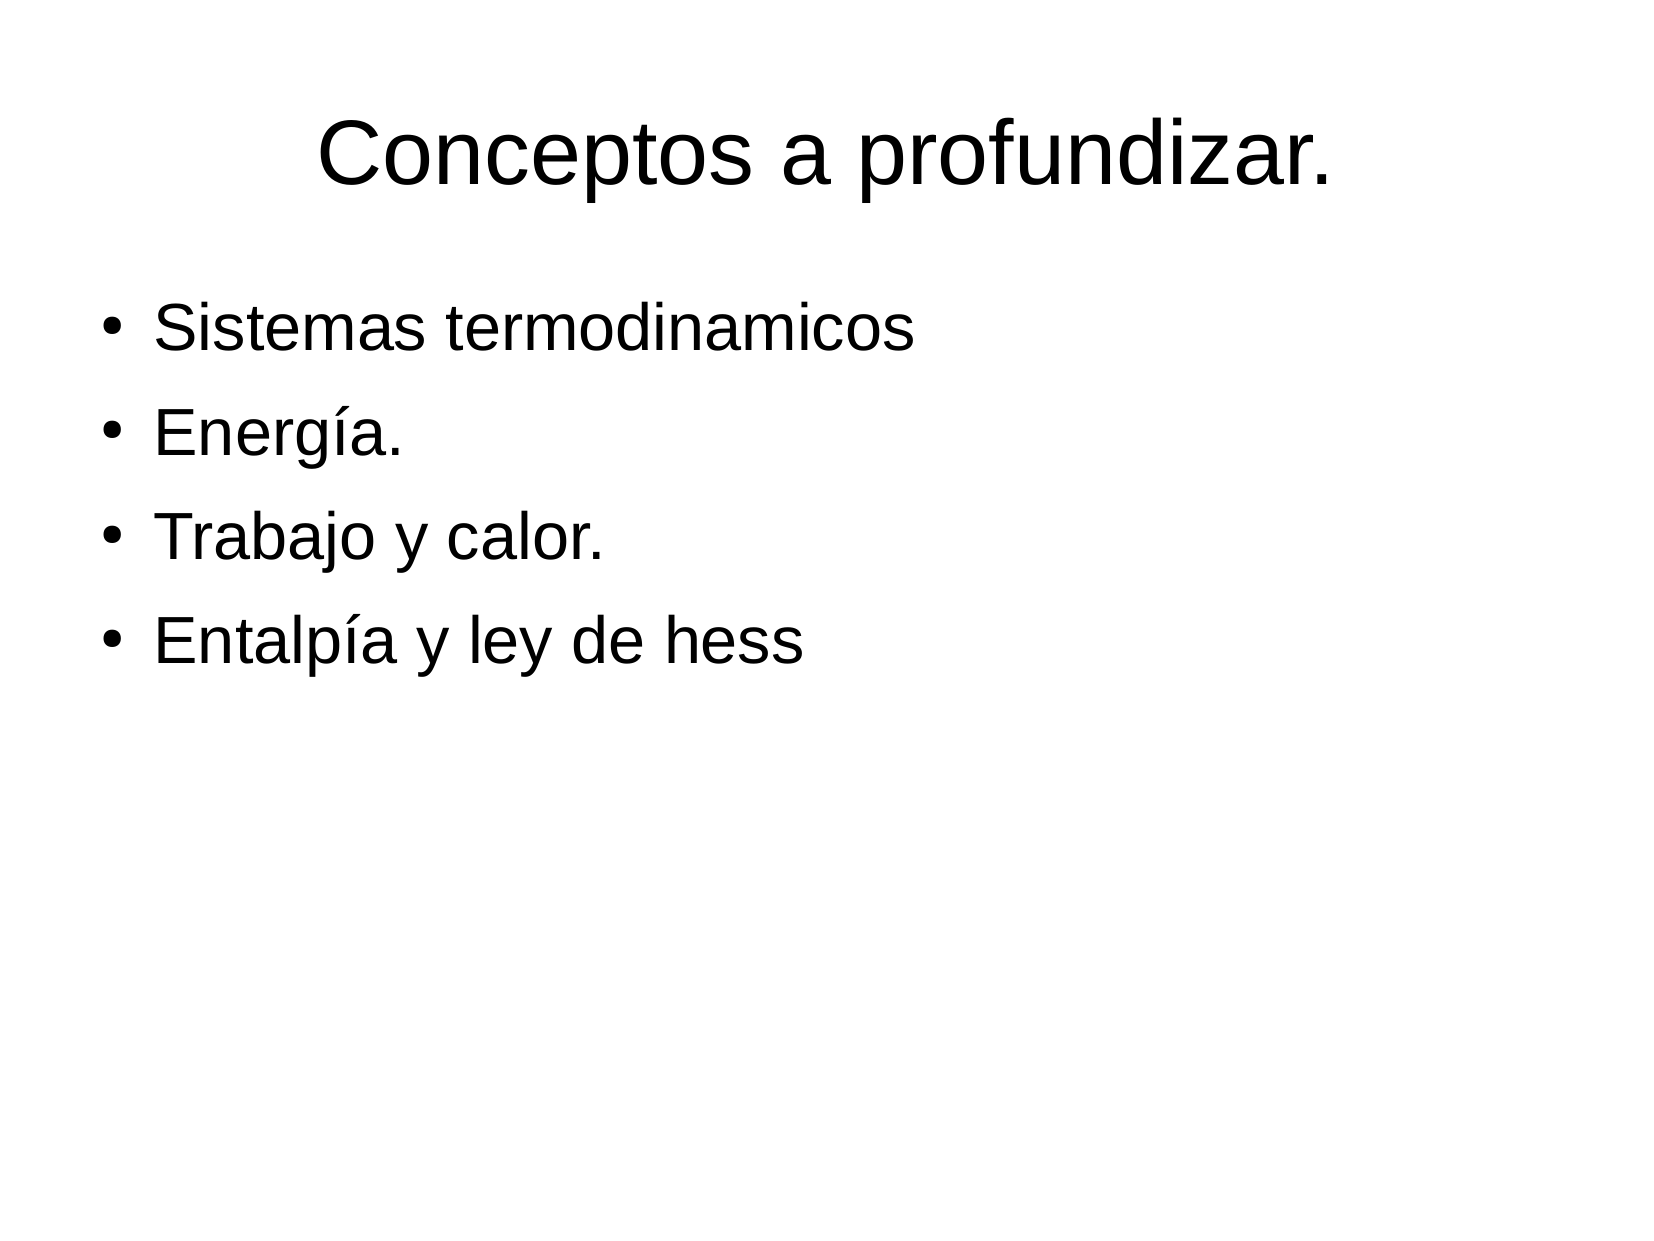

# Conceptos a profundizar.
Sistemas termodinamicos
Energía.
Trabajo y calor.
Entalpía y ley de hess